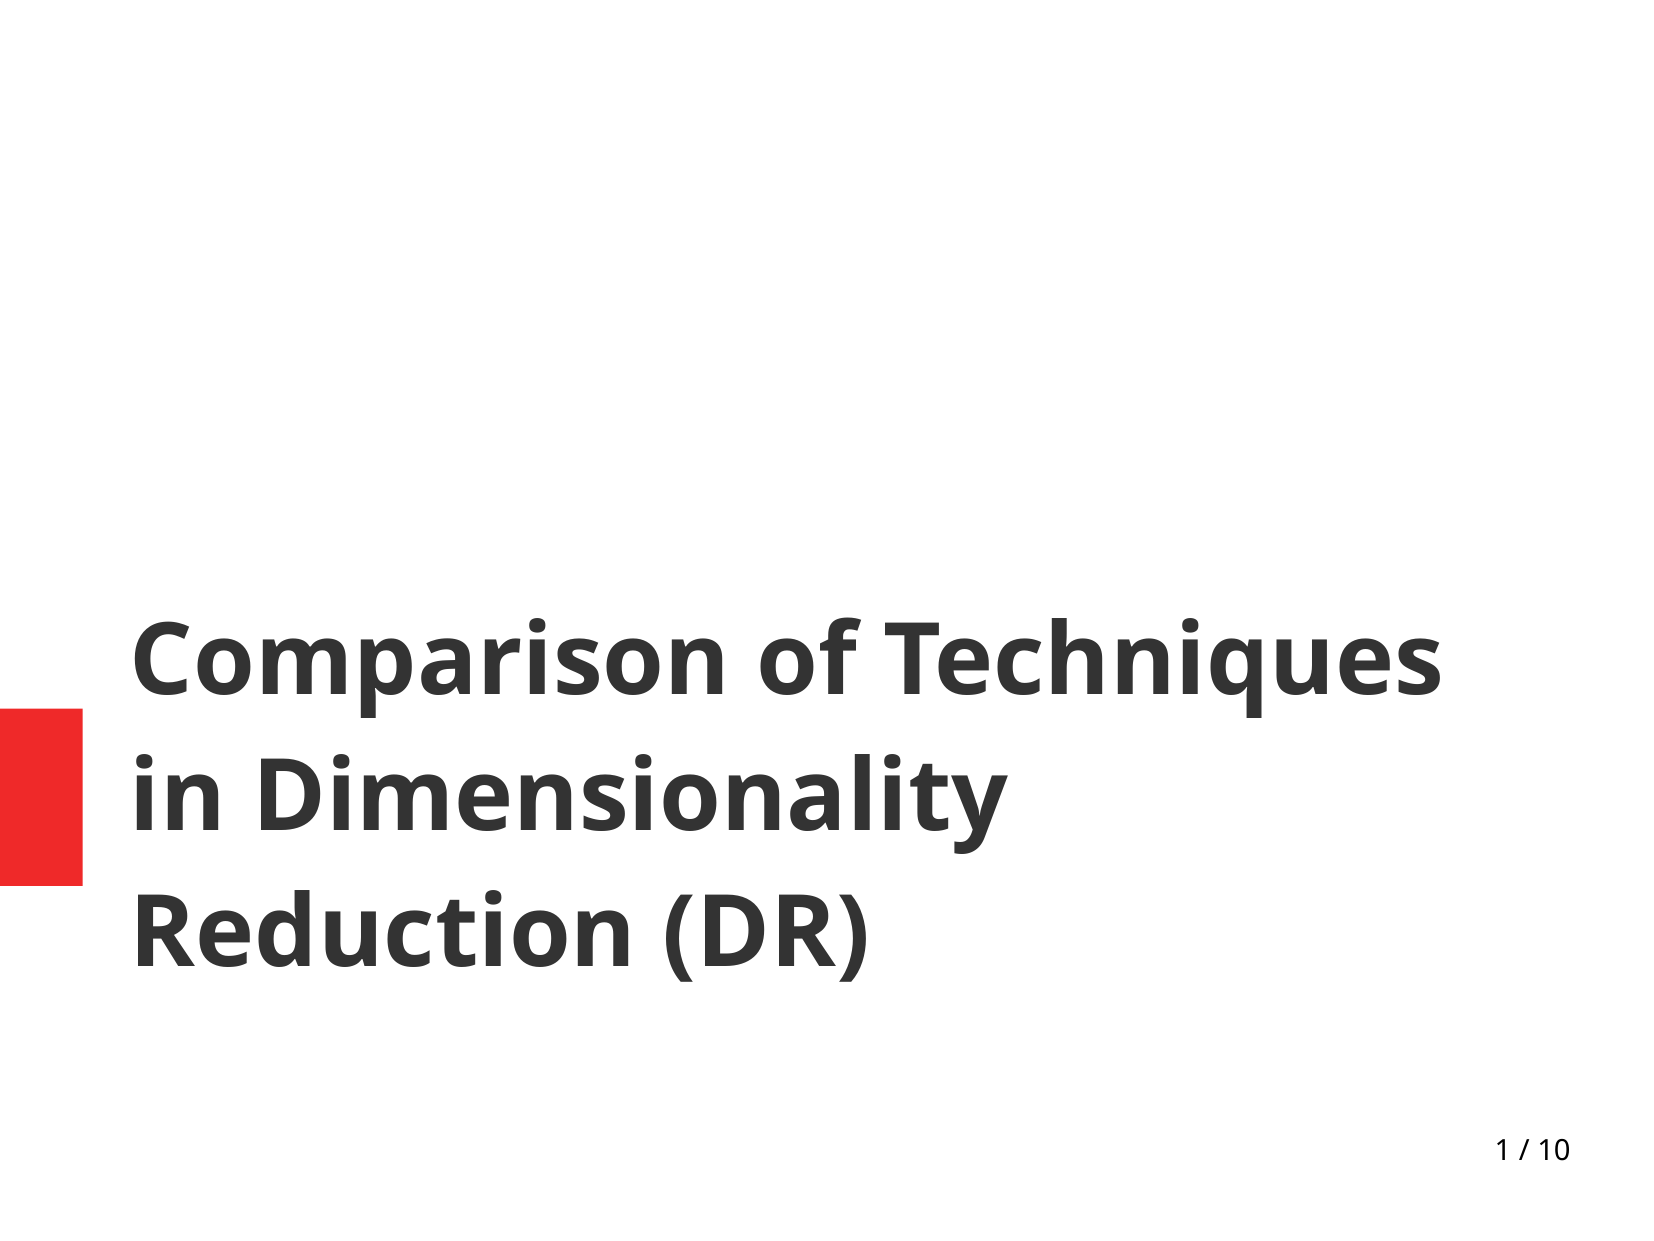

# Comparison of Techniques in Dimensionality Reduction (DR)
1